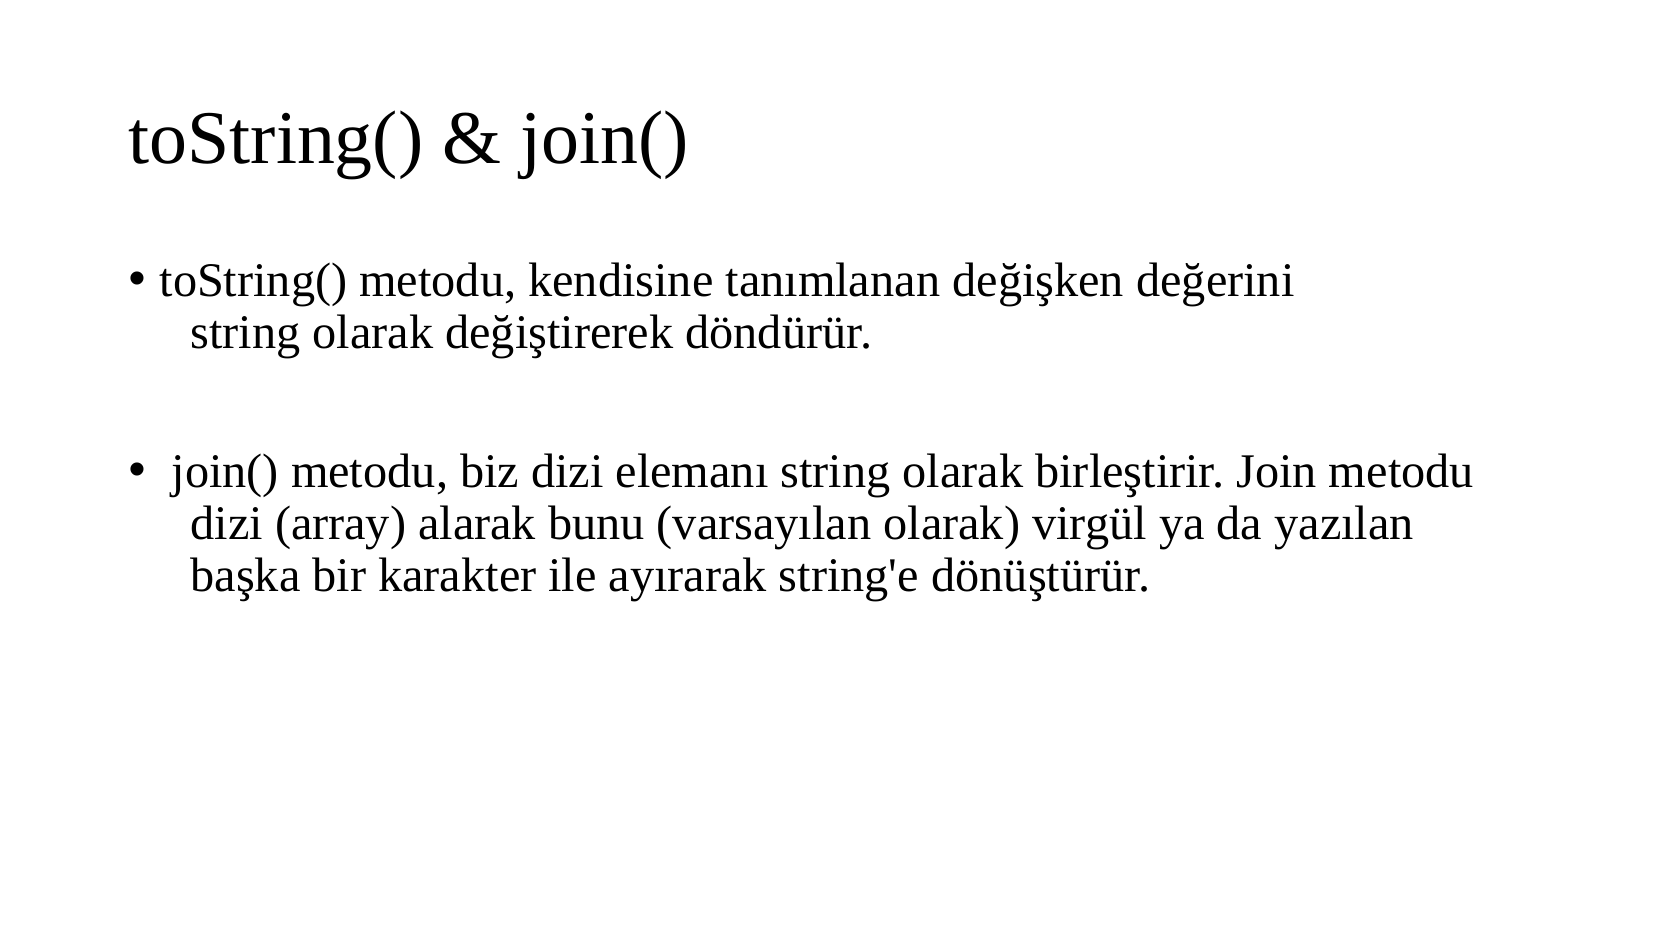

# toString() & join()
toString() metodu, kendisine tanımlanan değişken değerini string olarak değiştirerek döndürür.
 join() metodu, biz dizi elemanı string olarak birleştirir. Join metodu dizi (array) alarak bunu (varsayılan olarak) virgül ya da yazılan başka bir karakter ile ayırarak string'e dönüştürür.